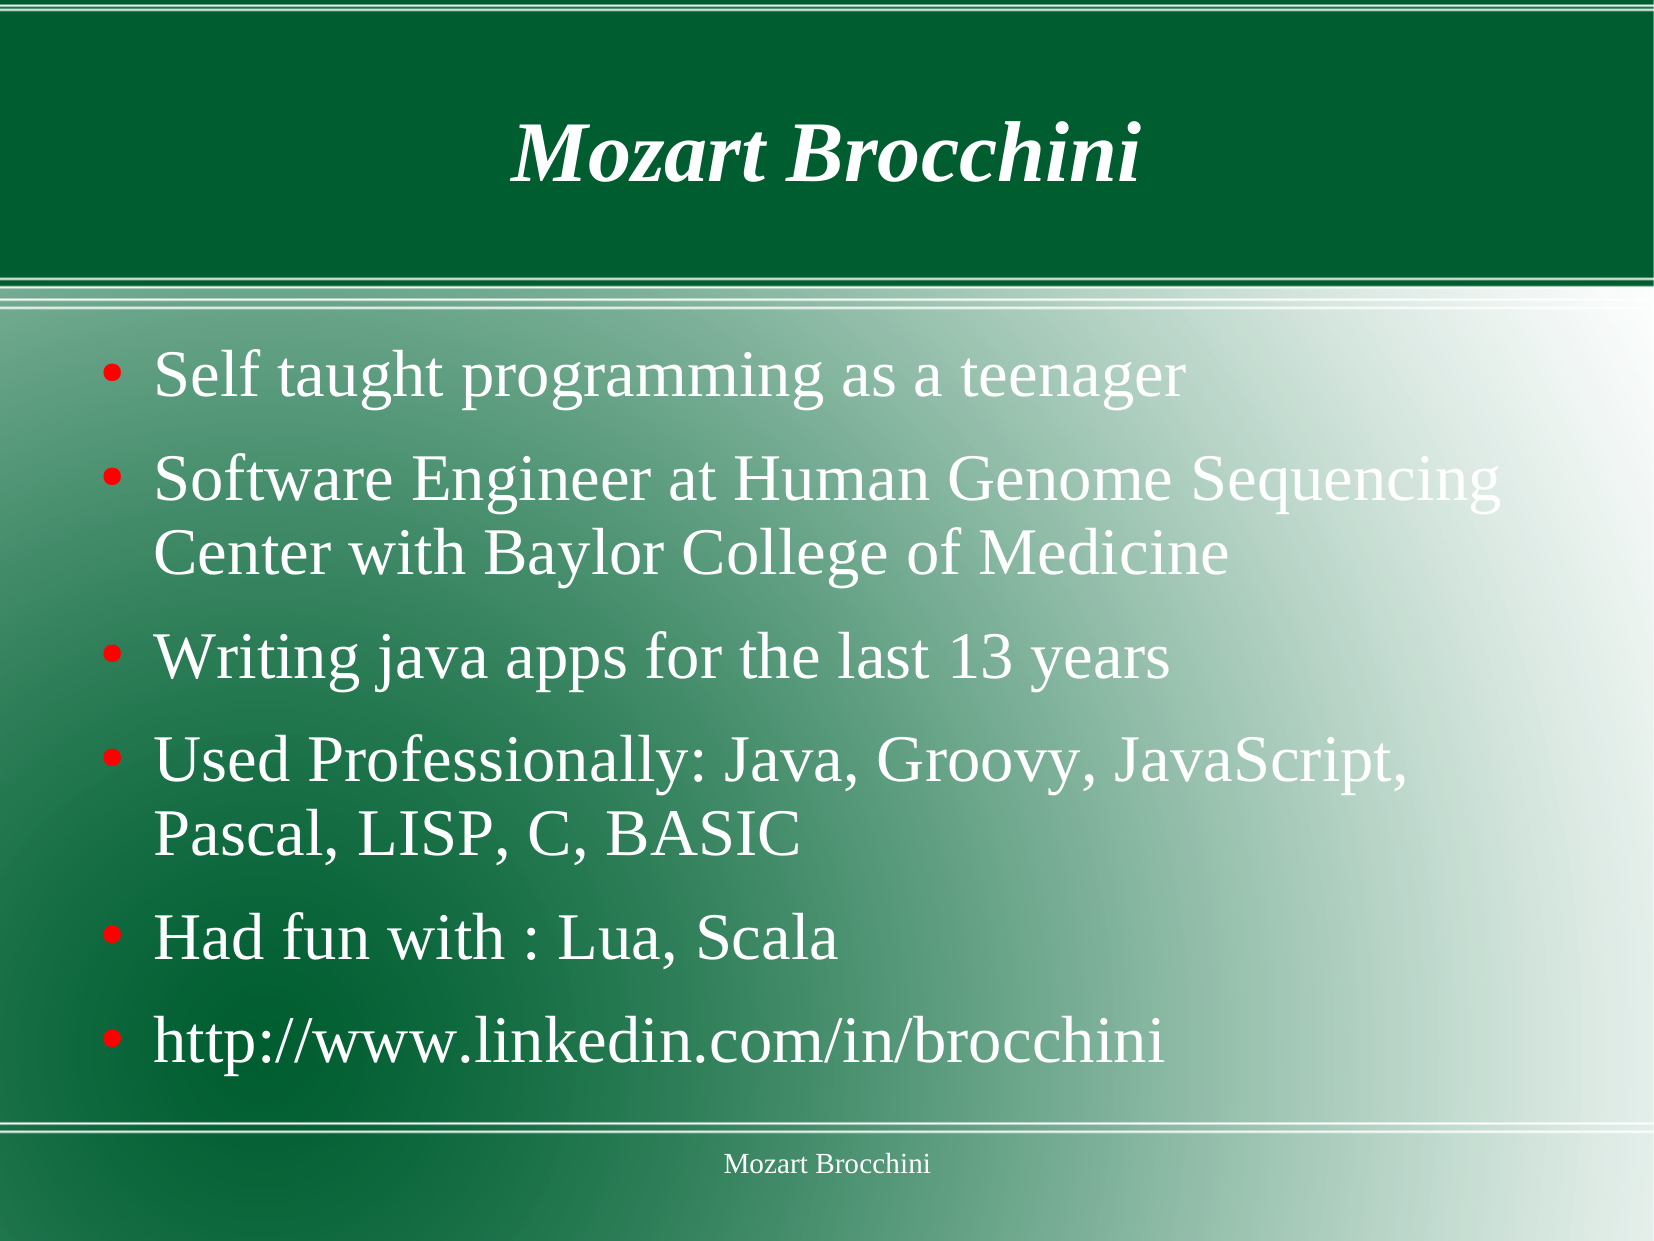

# Mozart Brocchini
Self taught programming as a teenager
Software Engineer at Human Genome Sequencing Center with Baylor College of Medicine
Writing java apps for the last 13 years
Used Professionally: Java, Groovy, JavaScript, Pascal, LISP, C, BASIC
Had fun with : Lua, Scala
http://www.linkedin.com/in/brocchini